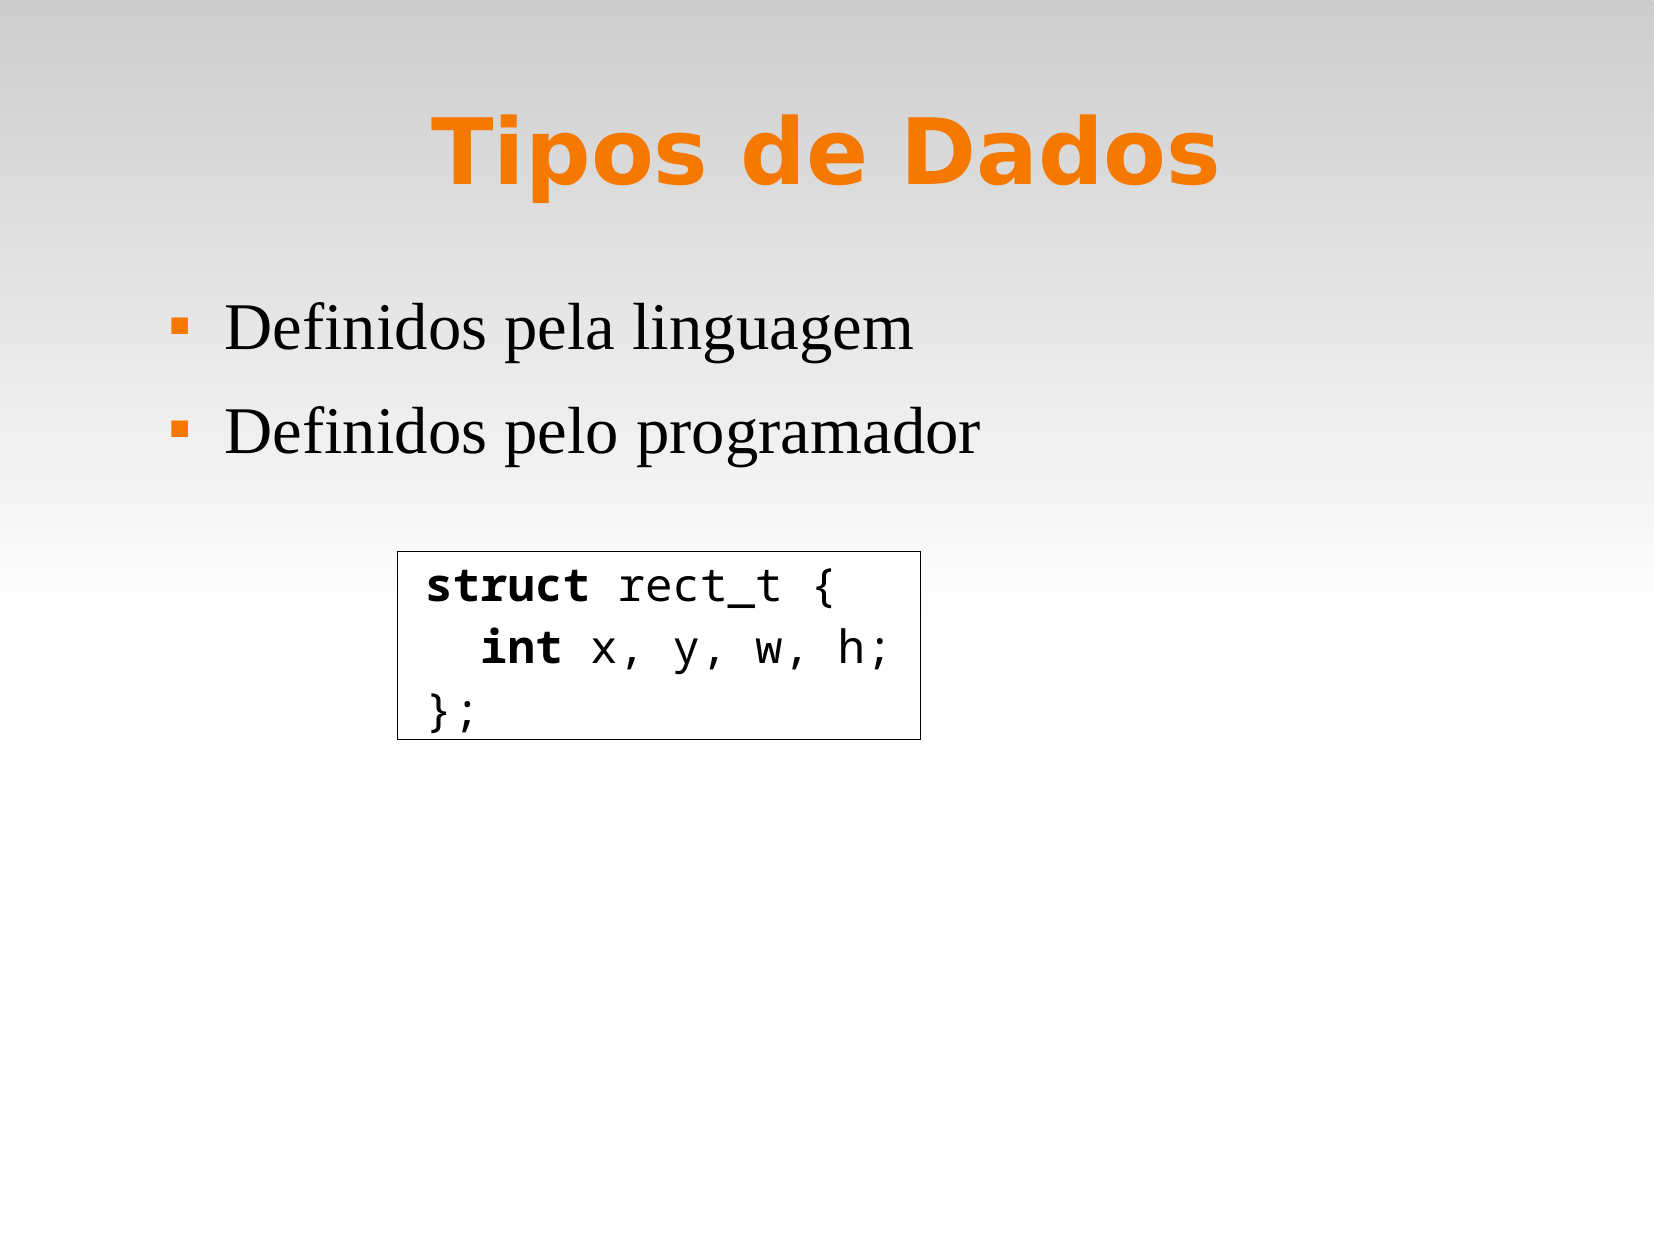

# Tipos de Dados
Definidos pela linguagem
Definidos pelo programador
 struct rect_t {
 int x, y, w, h;
 };